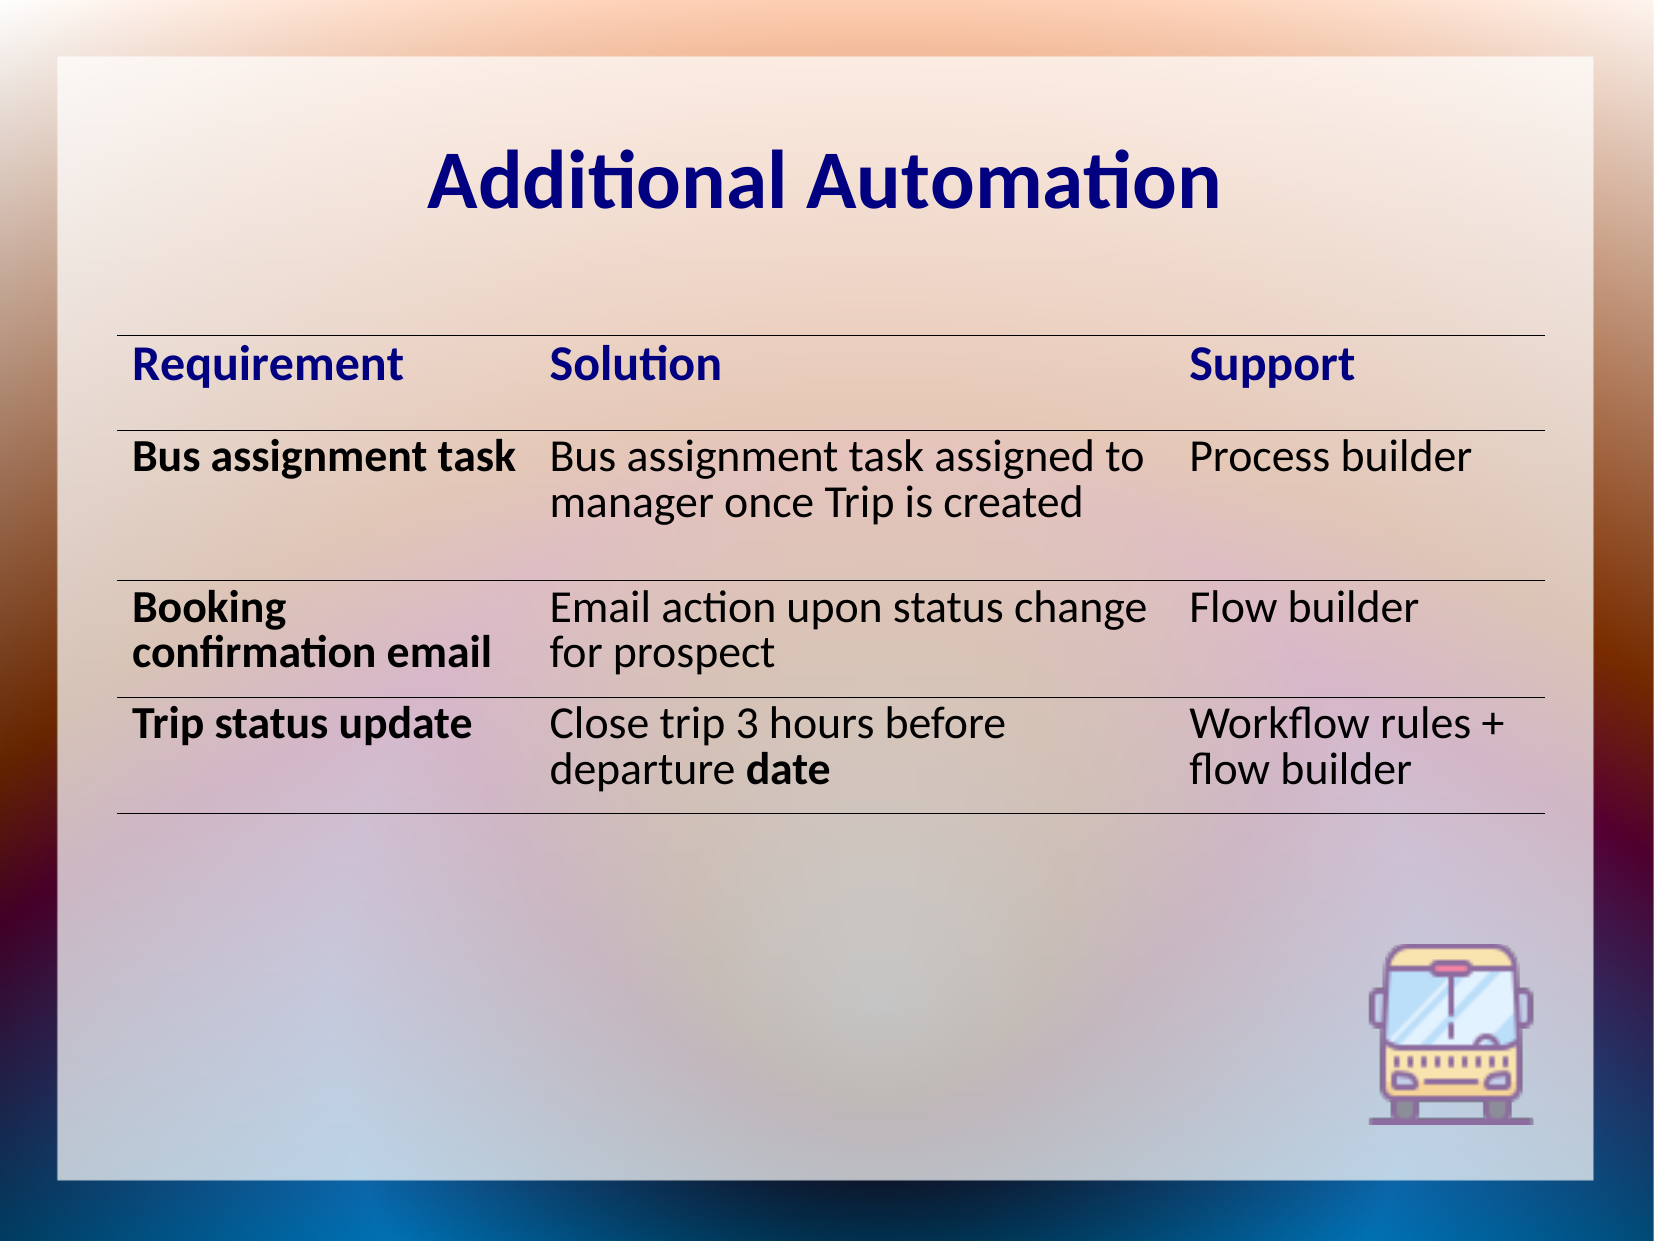

# Additional Automation
| Requirement | Solution | Support |
| --- | --- | --- |
| Bus assignment task | Bus assignment task assigned to manager once Trip is created | Process builder |
| Booking confirmation email | Email action upon status change for prospect | Flow builder |
| Trip status update | Close trip 3 hours before departure date | Workflow rules + flow builder |